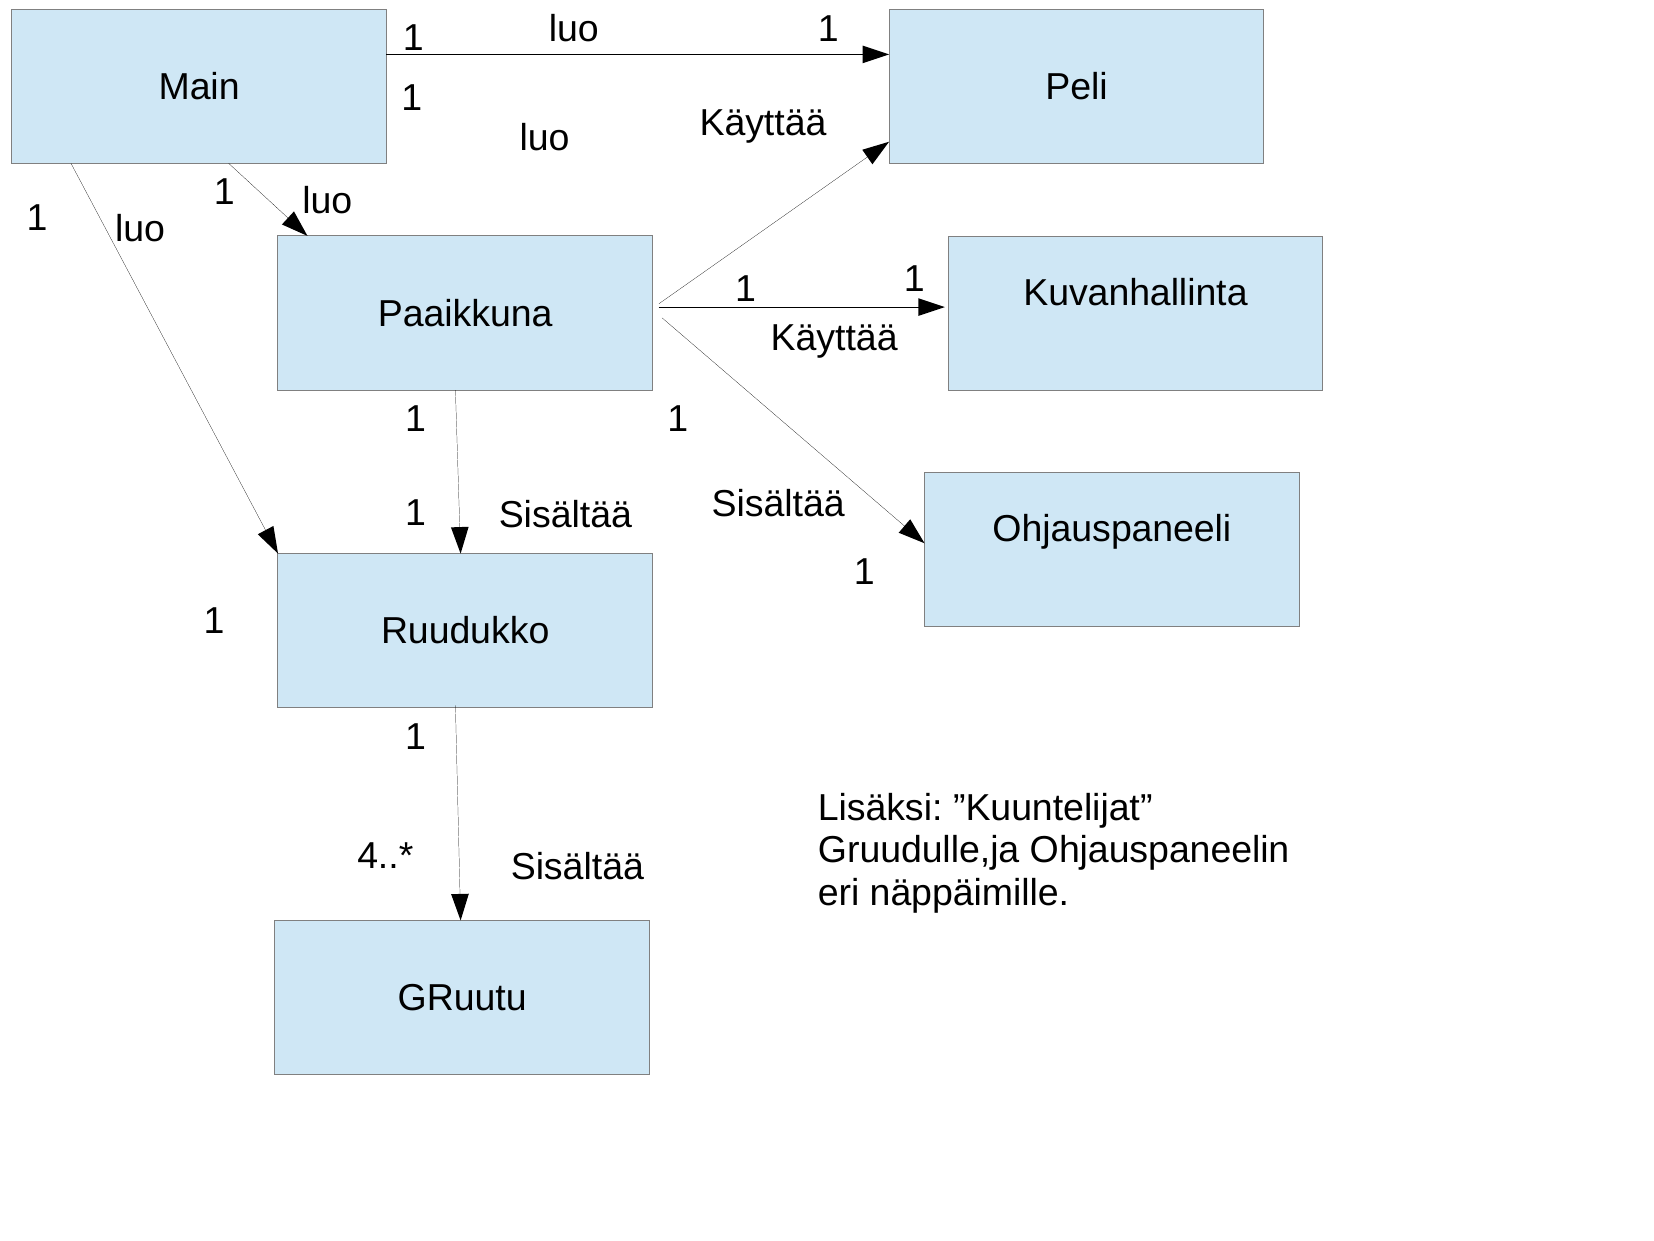

luo
1
Main
1
Peli
1
Käyttää
luo
1
luo
1
luo
Paaikkuna
Kuvanhallinta
1
1
Käyttää
1
1
Ohjauspaneeli
Sisältää
1
Sisältää
1
Ruudukko
1
1
Lisäksi: ”Kuuntelijat”
Gruudulle,ja Ohjauspaneelin eri näppäimille.
4..*
Sisältää
GRuutu